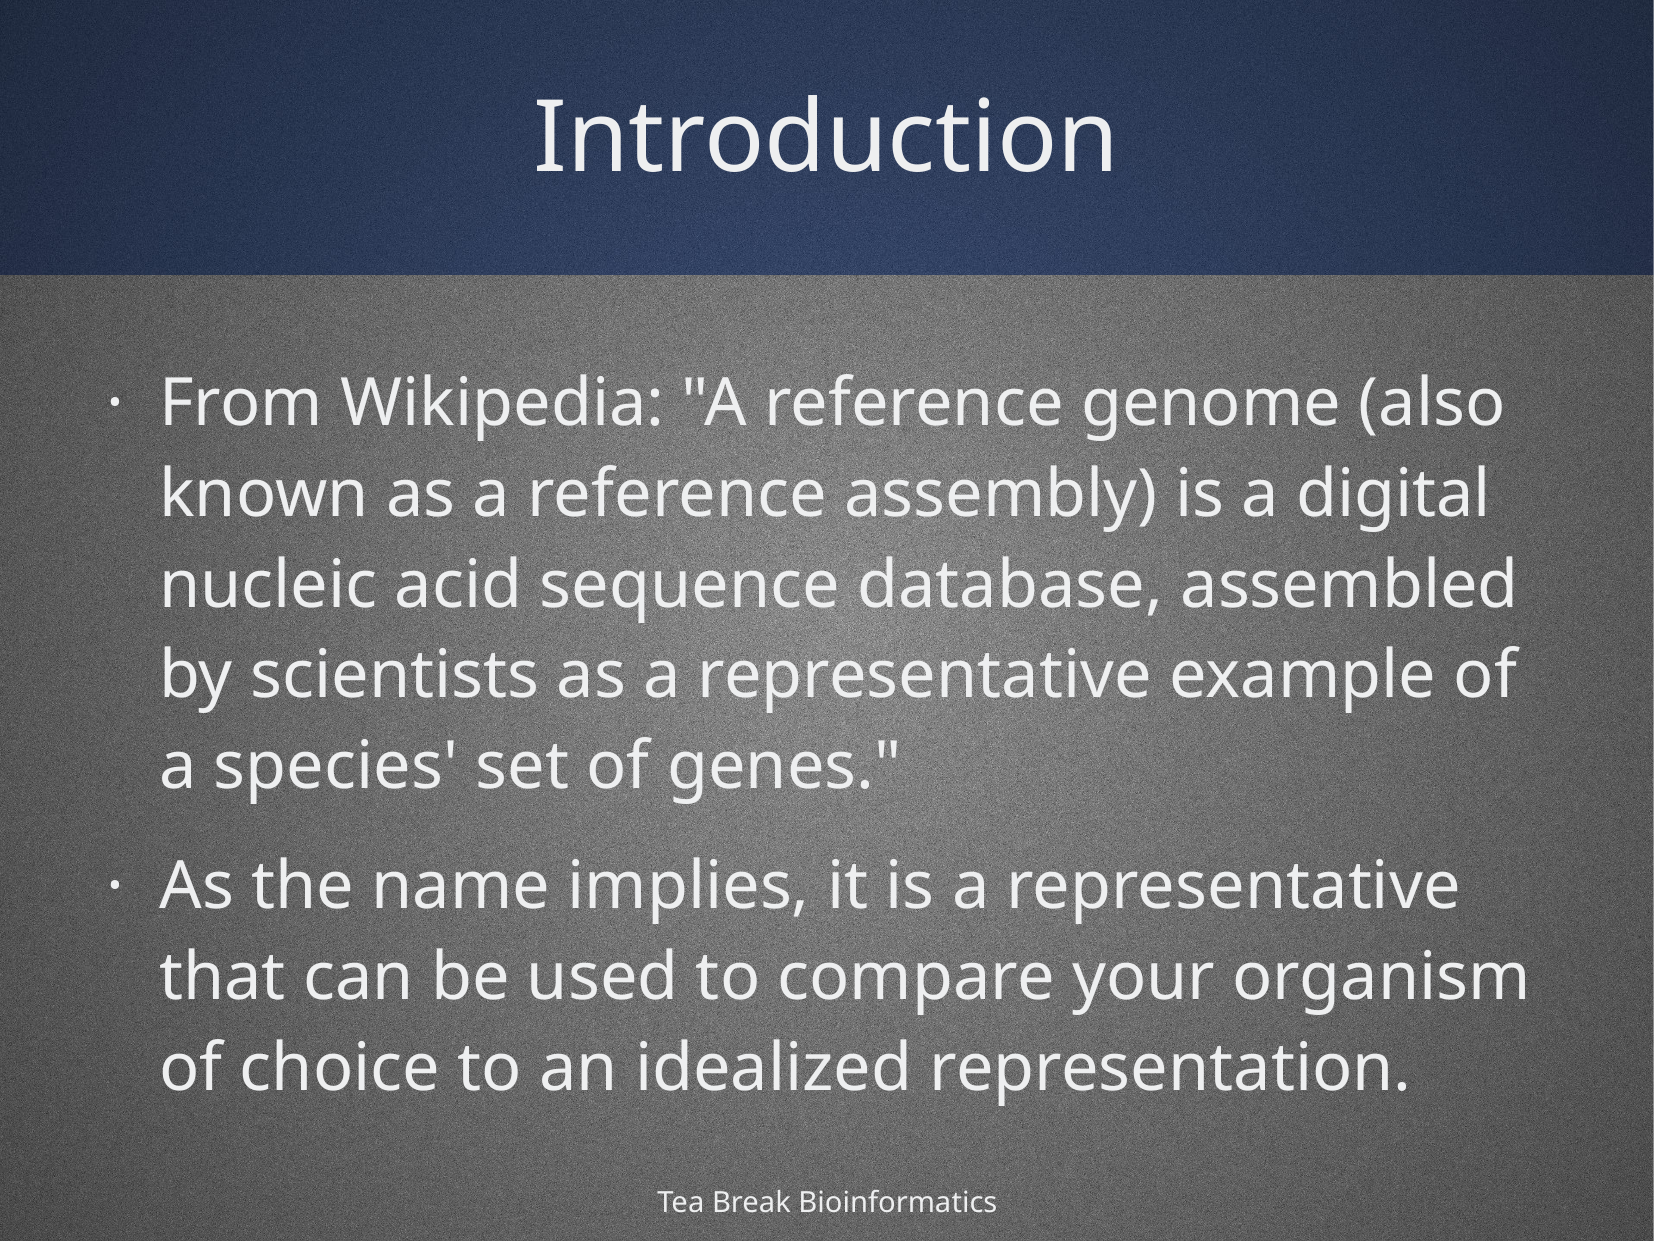

# Introduction
From Wikipedia: "A reference genome (also known as a reference assembly) is a digital nucleic acid sequence database, assembled by scientists as a representative example of a species' set of genes."
As the name implies, it is a representative that can be used to compare your organism of choice to an idealized representation.